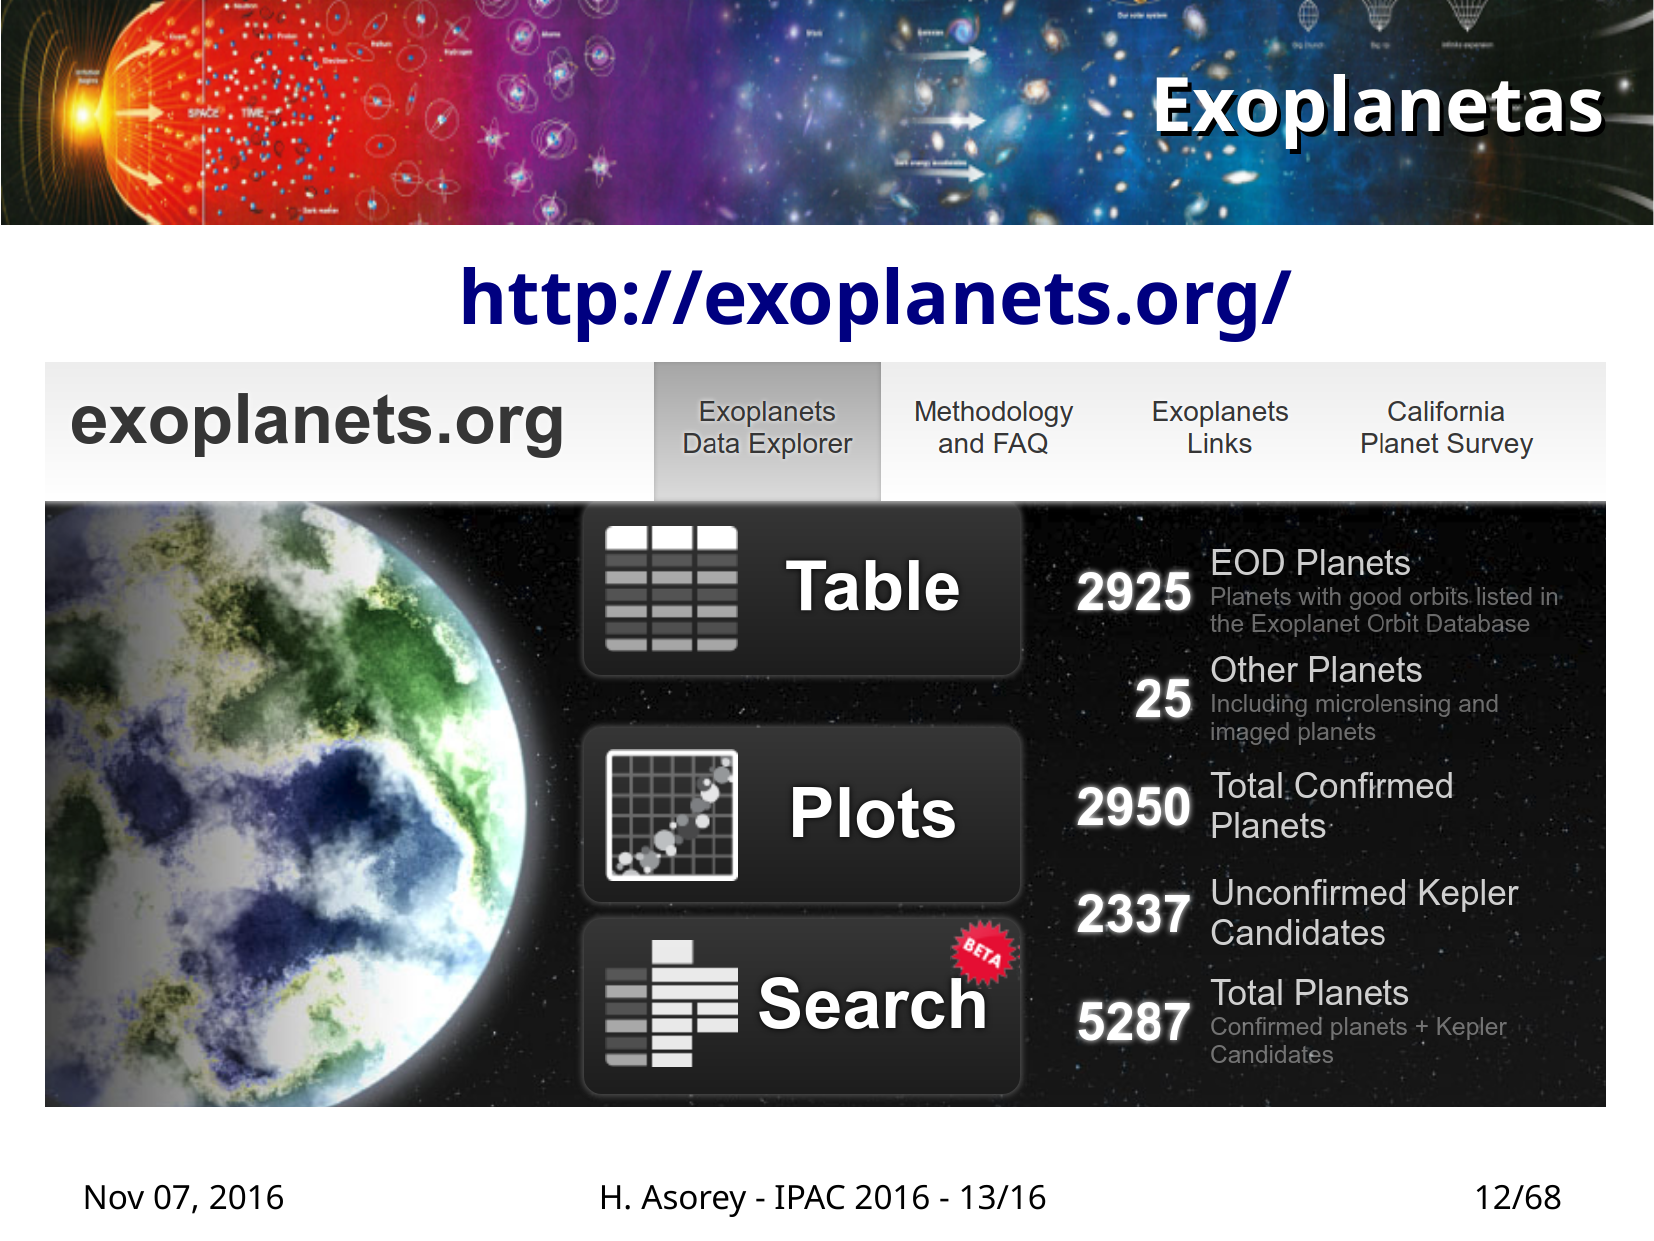

# Exoplanetas
http://exoplanets.org/
Nov 07, 2016
H. Asorey - IPAC 2016 - 13/16
12